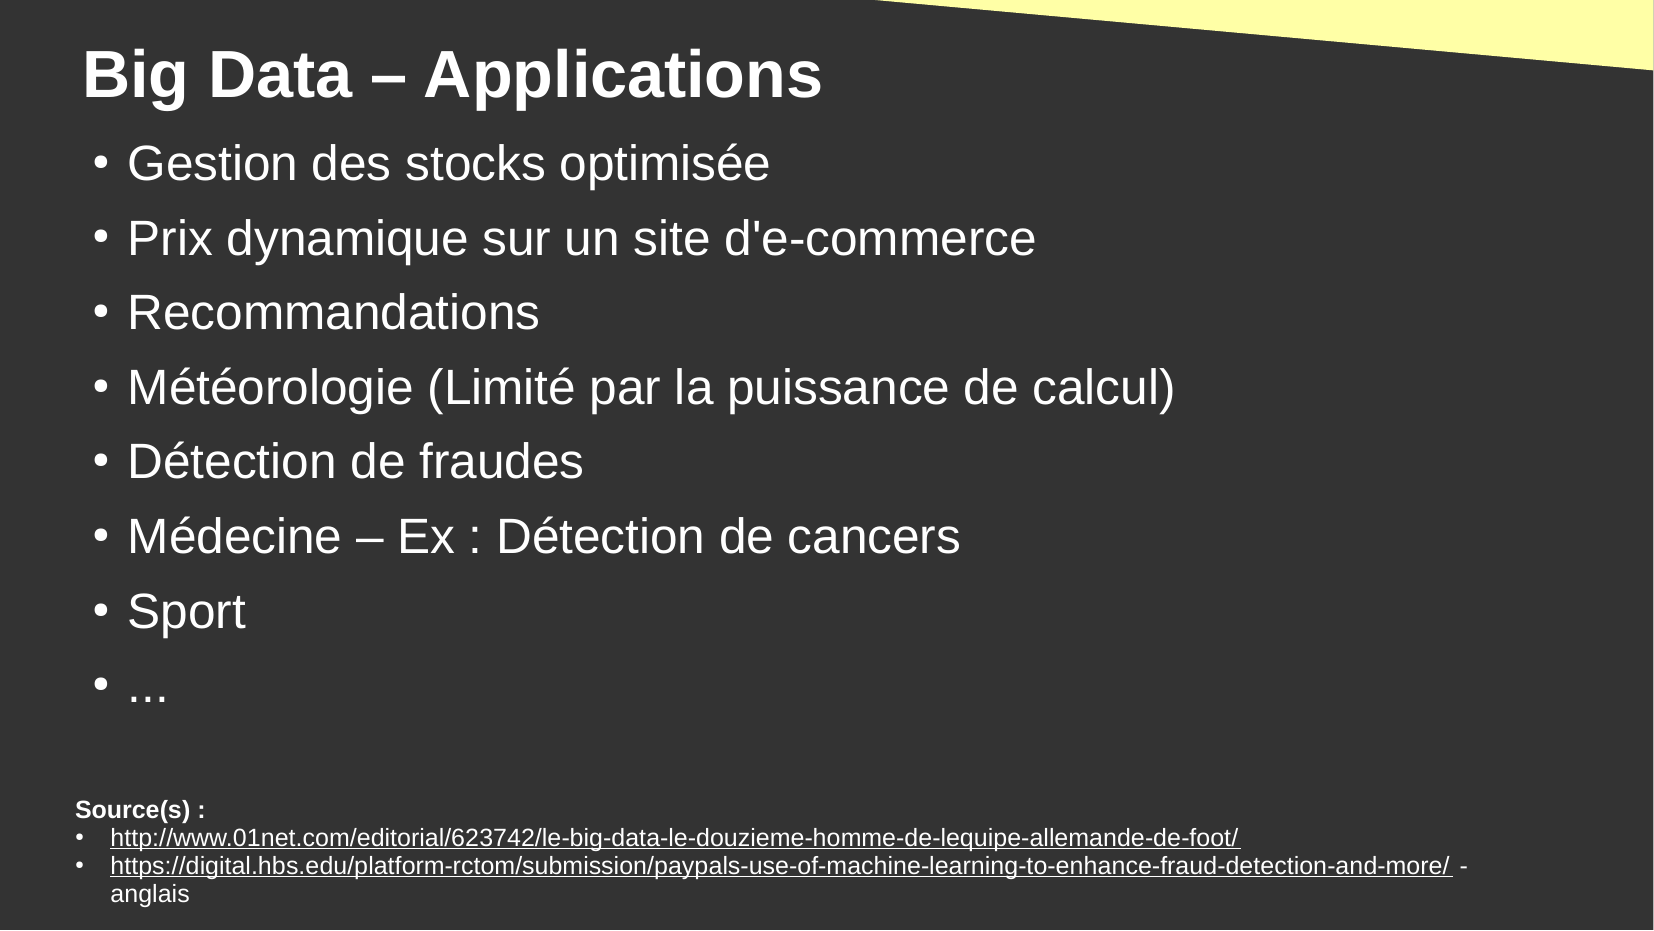

# Big Data – Applications
Gestion des stocks optimisée
Prix dynamique sur un site d'e-commerce
Recommandations
Météorologie (Limité par la puissance de calcul)
Détection de fraudes
Médecine – Ex : Détection de cancers
Sport
...
Source(s) :
http://www.01net.com/editorial/623742/le-big-data-le-douzieme-homme-de-lequipe-allemande-de-foot/
https://digital.hbs.edu/platform-rctom/submission/paypals-use-of-machine-learning-to-enhance-fraud-detection-and-more/ - anglais